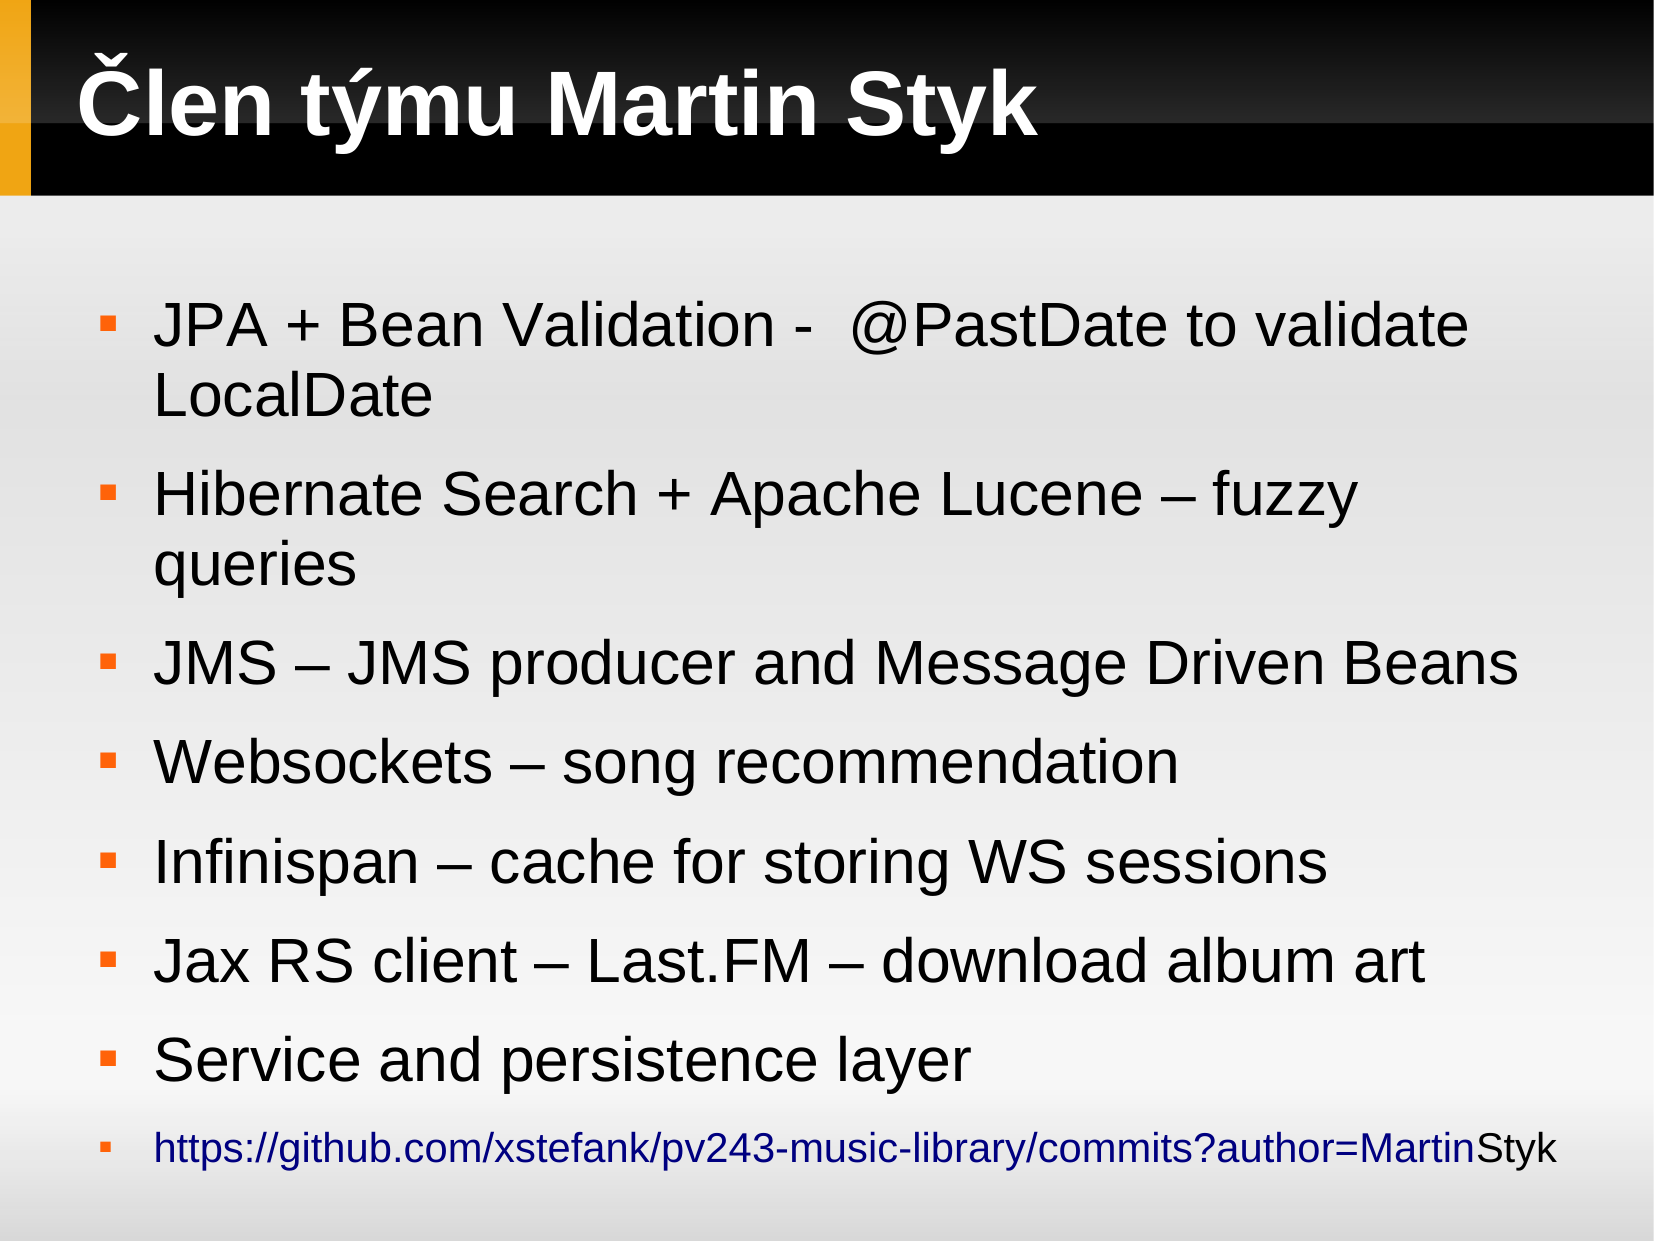

# Člen týmu Martin Styk
JPA + Bean Validation - @PastDate to validate LocalDate
Hibernate Search + Apache Lucene – fuzzy queries
JMS – JMS producer and Message Driven Beans
Websockets – song recommendation
Infinispan – cache for storing WS sessions
Jax RS client – Last.FM – download album art
Service and persistence layer
https://github.com/xstefank/pv243-music-library/commits?author=MartinStyk